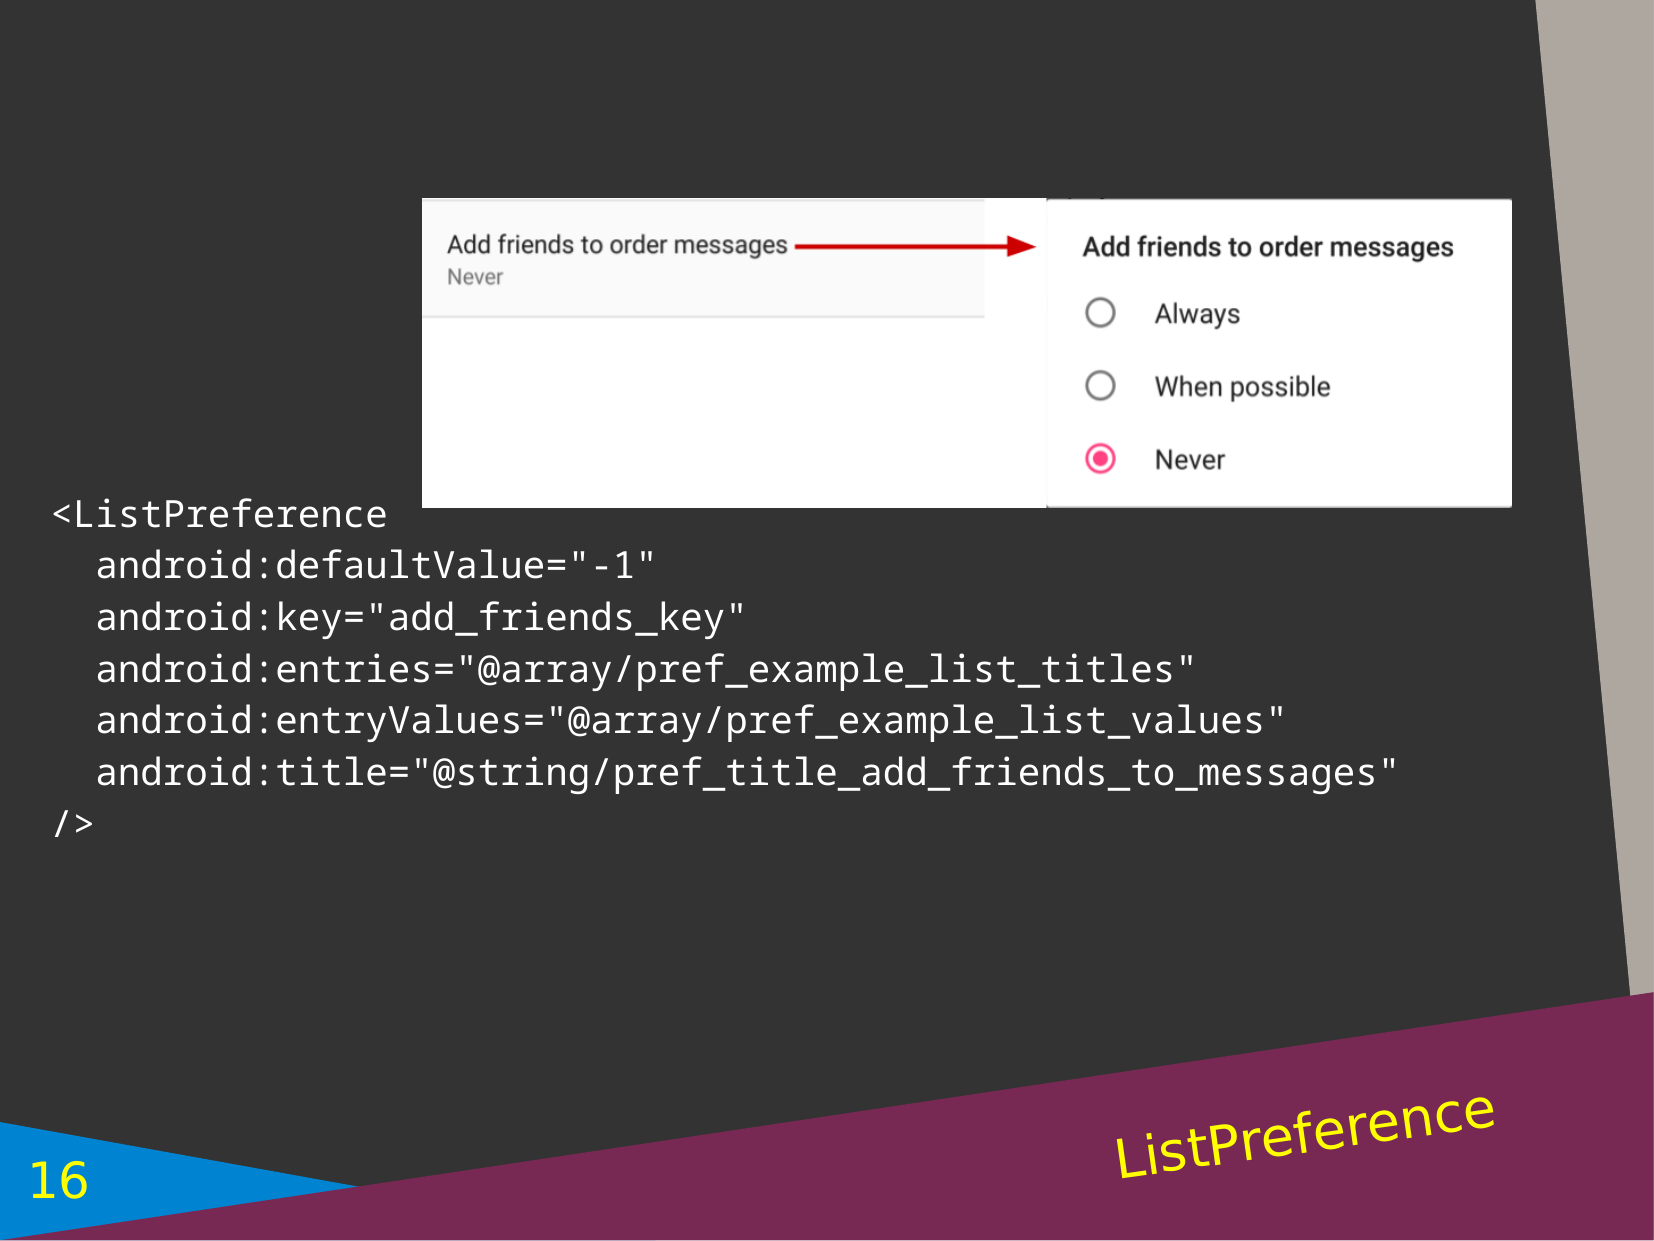

<ListPreference
 android:defaultValue="-1"
 android:key="add_friends_key"
 android:entries="@array/pref_example_list_titles"
 android:entryValues="@array/pref_example_list_values"
 android:title="@string/pref_title_add_friends_to_messages" />
# ListPreference
16